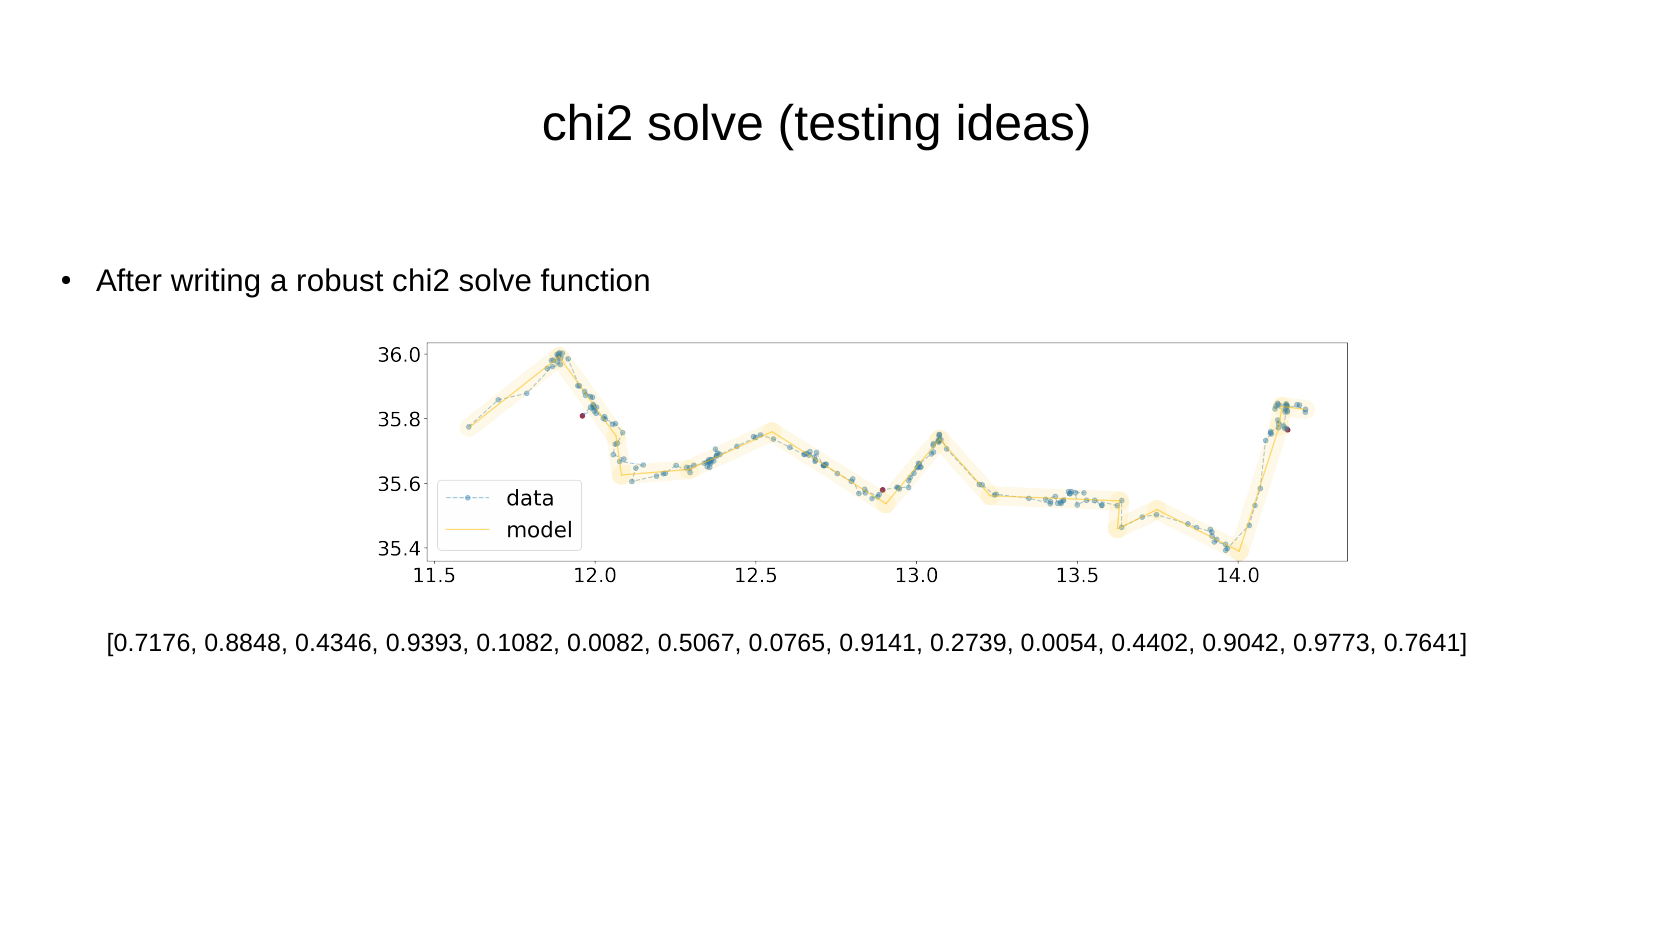

# chi2 solve (testing ideas)
After writing a robust chi2 solve function
[0.7176, 0.8848, 0.4346, 0.9393, 0.1082, 0.0082, 0.5067, 0.0765, 0.9141, 0.2739, 0.0054, 0.4402, 0.9042, 0.9773, 0.7641]